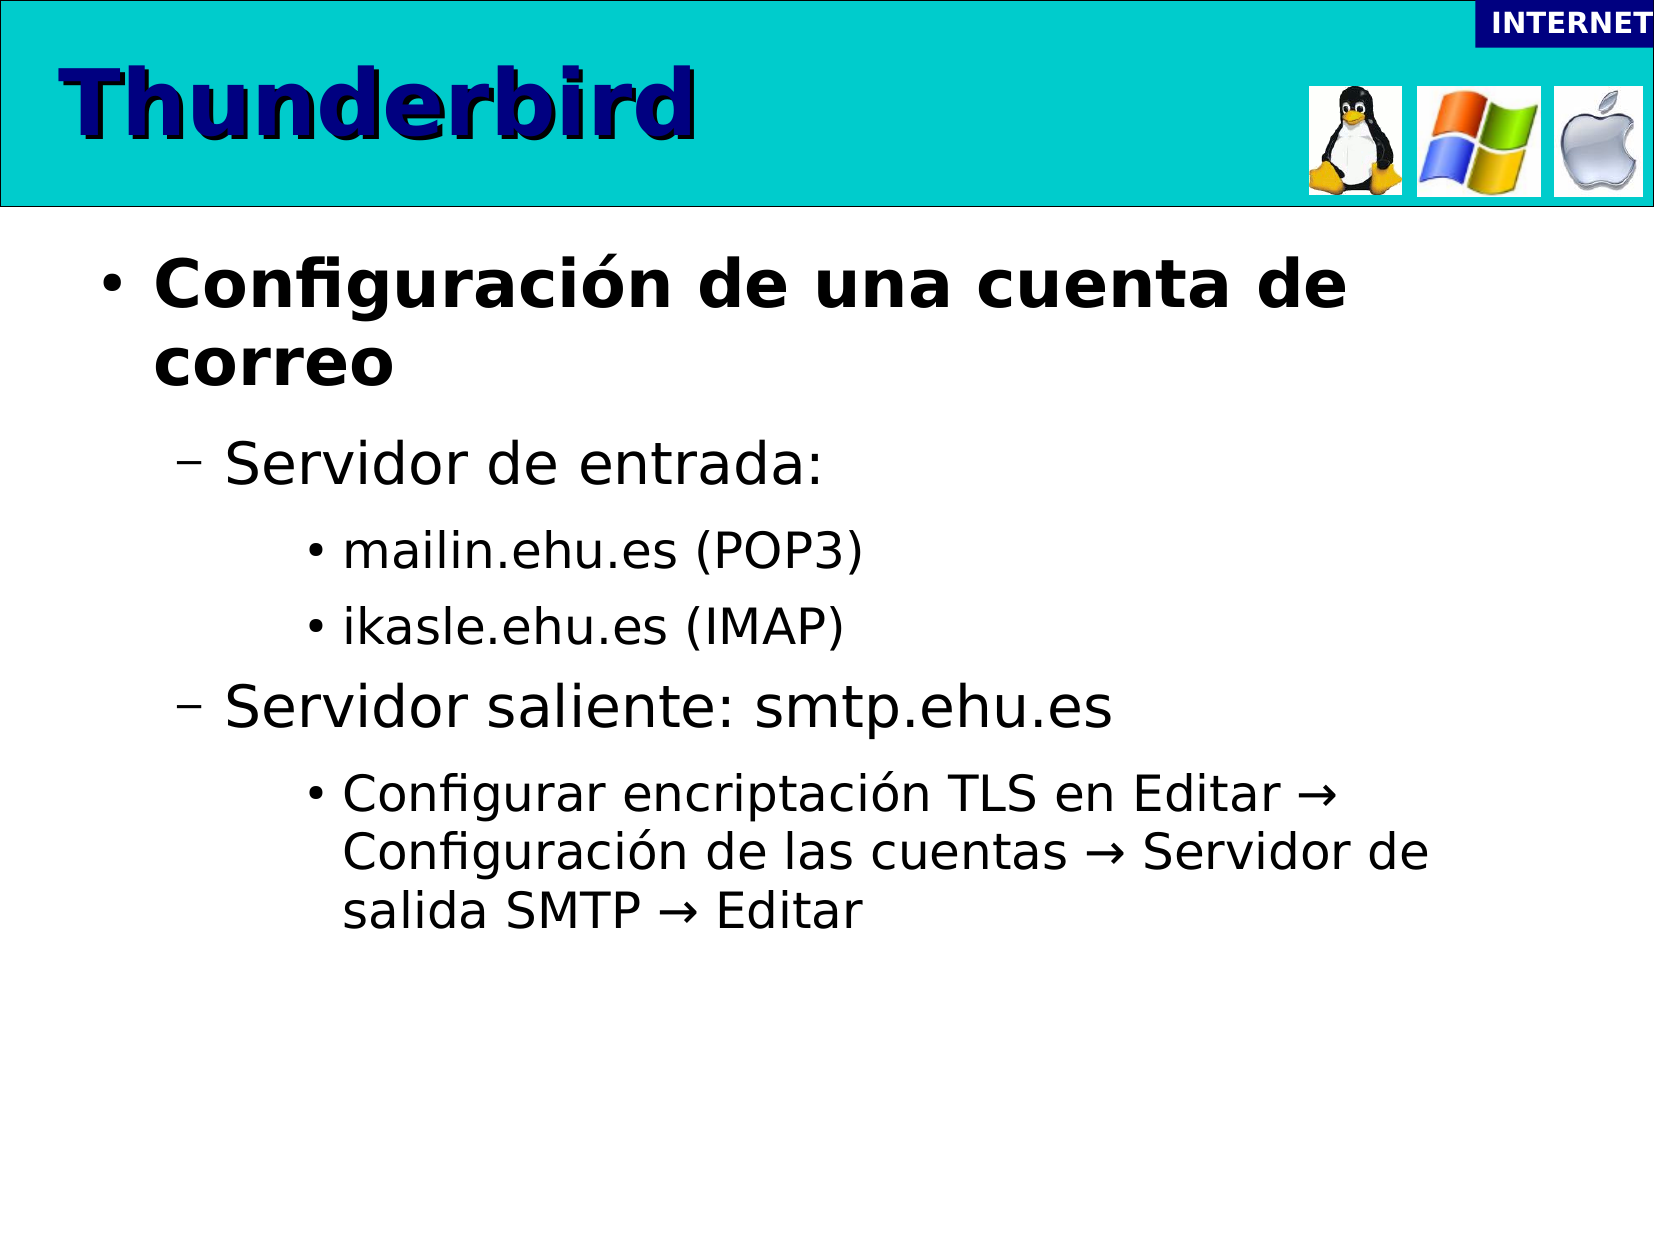

INTERNET
# Thunderbird
Configuración de una cuenta de correo
Servidor de entrada:
mailin.ehu.es (POP3)
ikasle.ehu.es (IMAP)
Servidor saliente: smtp.ehu.es
Configurar encriptación TLS en Editar → Configuración de las cuentas → Servidor de salida SMTP → Editar